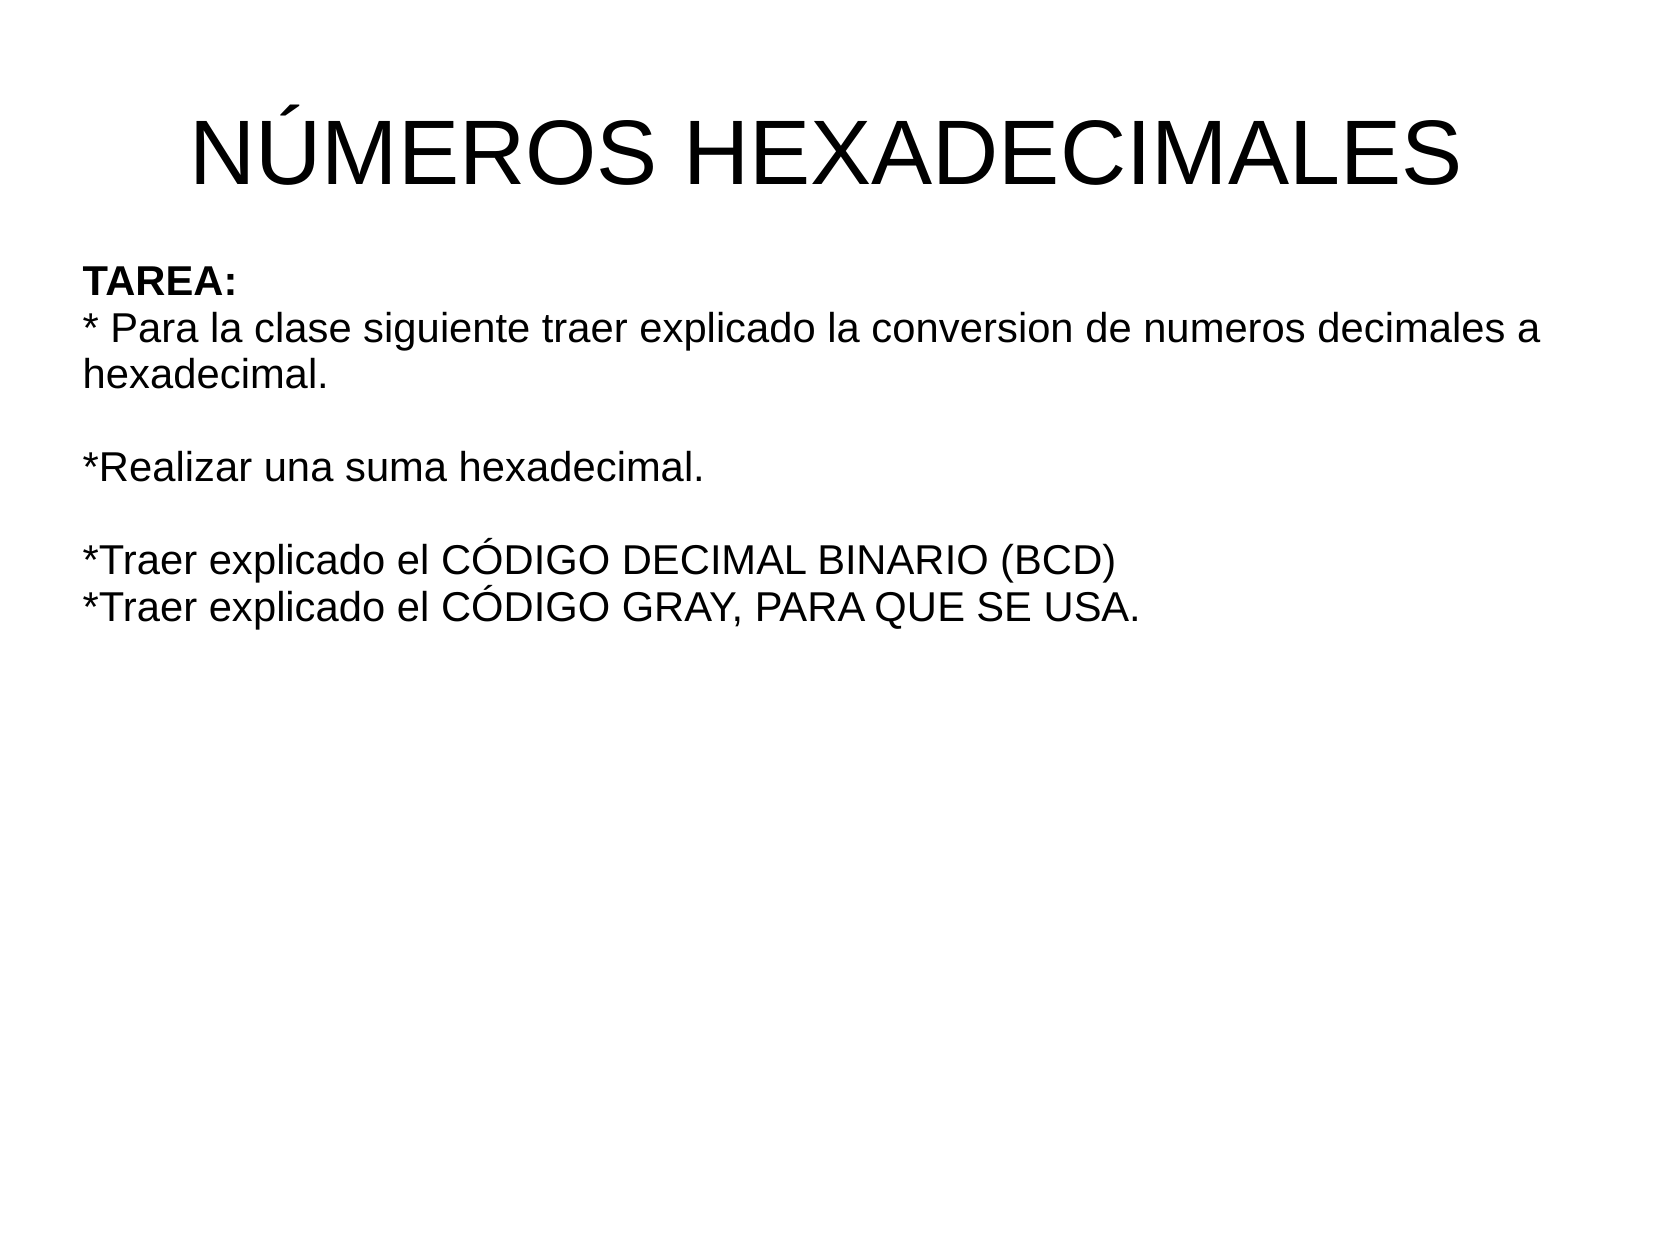

# NÚMEROS HEXADECIMALES
TAREA:
* Para la clase siguiente traer explicado la conversion de numeros decimales a hexadecimal.
*Realizar una suma hexadecimal.
*Traer explicado el CÓDIGO DECIMAL BINARIO (BCD)
*Traer explicado el CÓDIGO GRAY, PARA QUE SE USA.